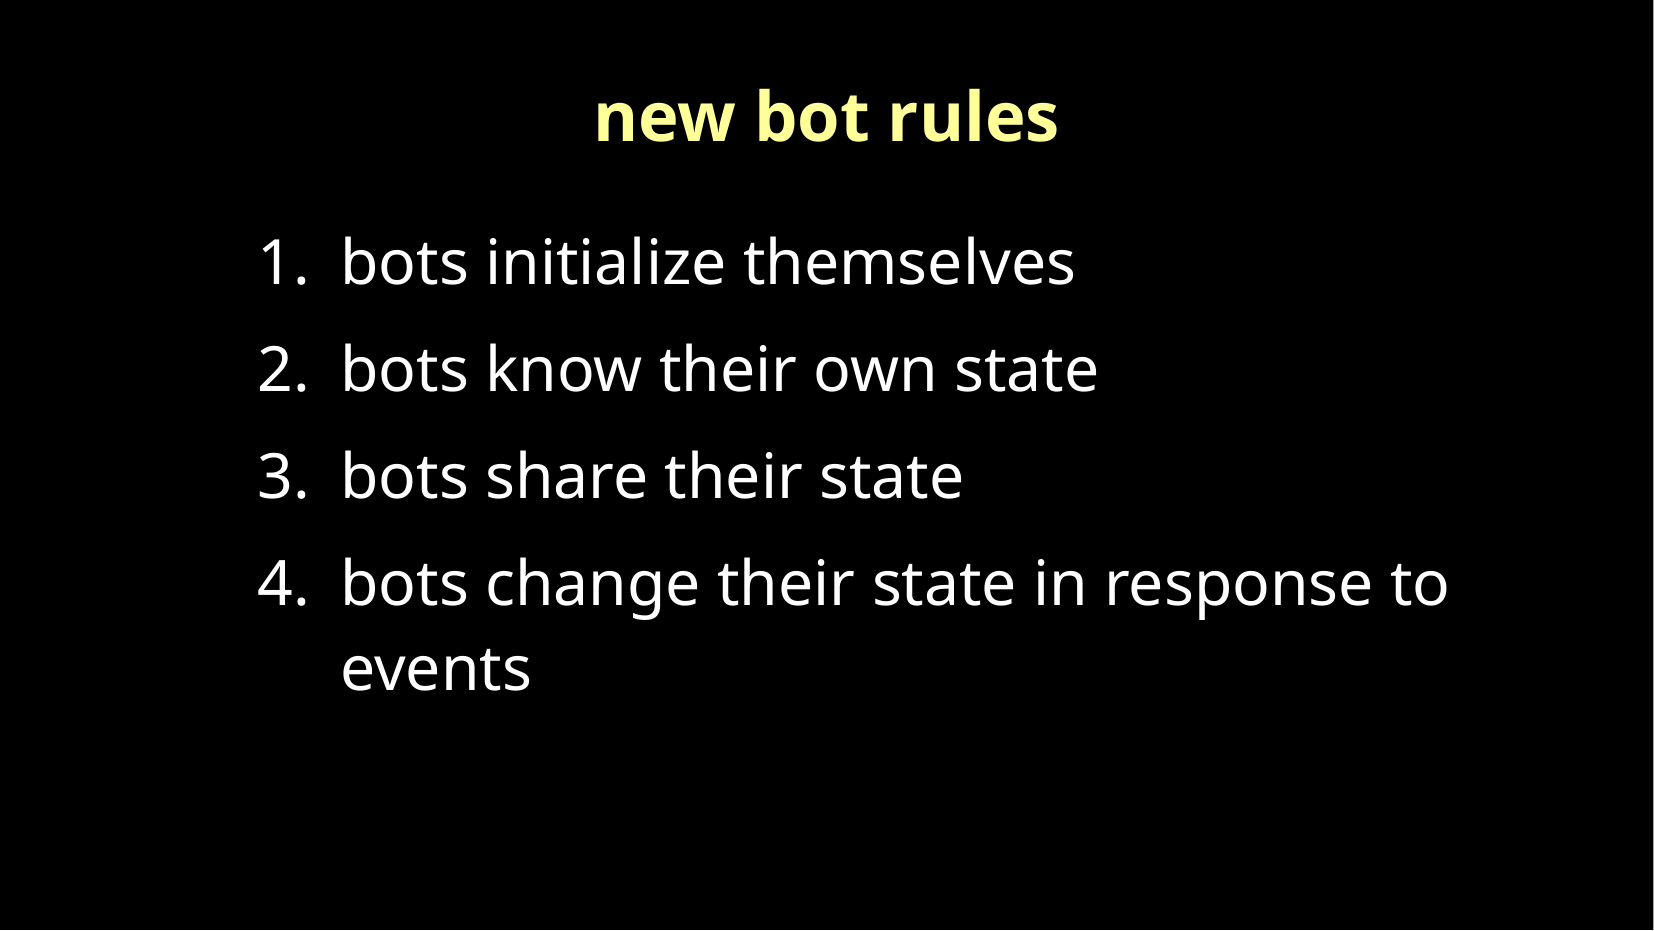

# new bot rules
bots initialize themselves
bots know their own state
bots share their state
bots change their state in response to events